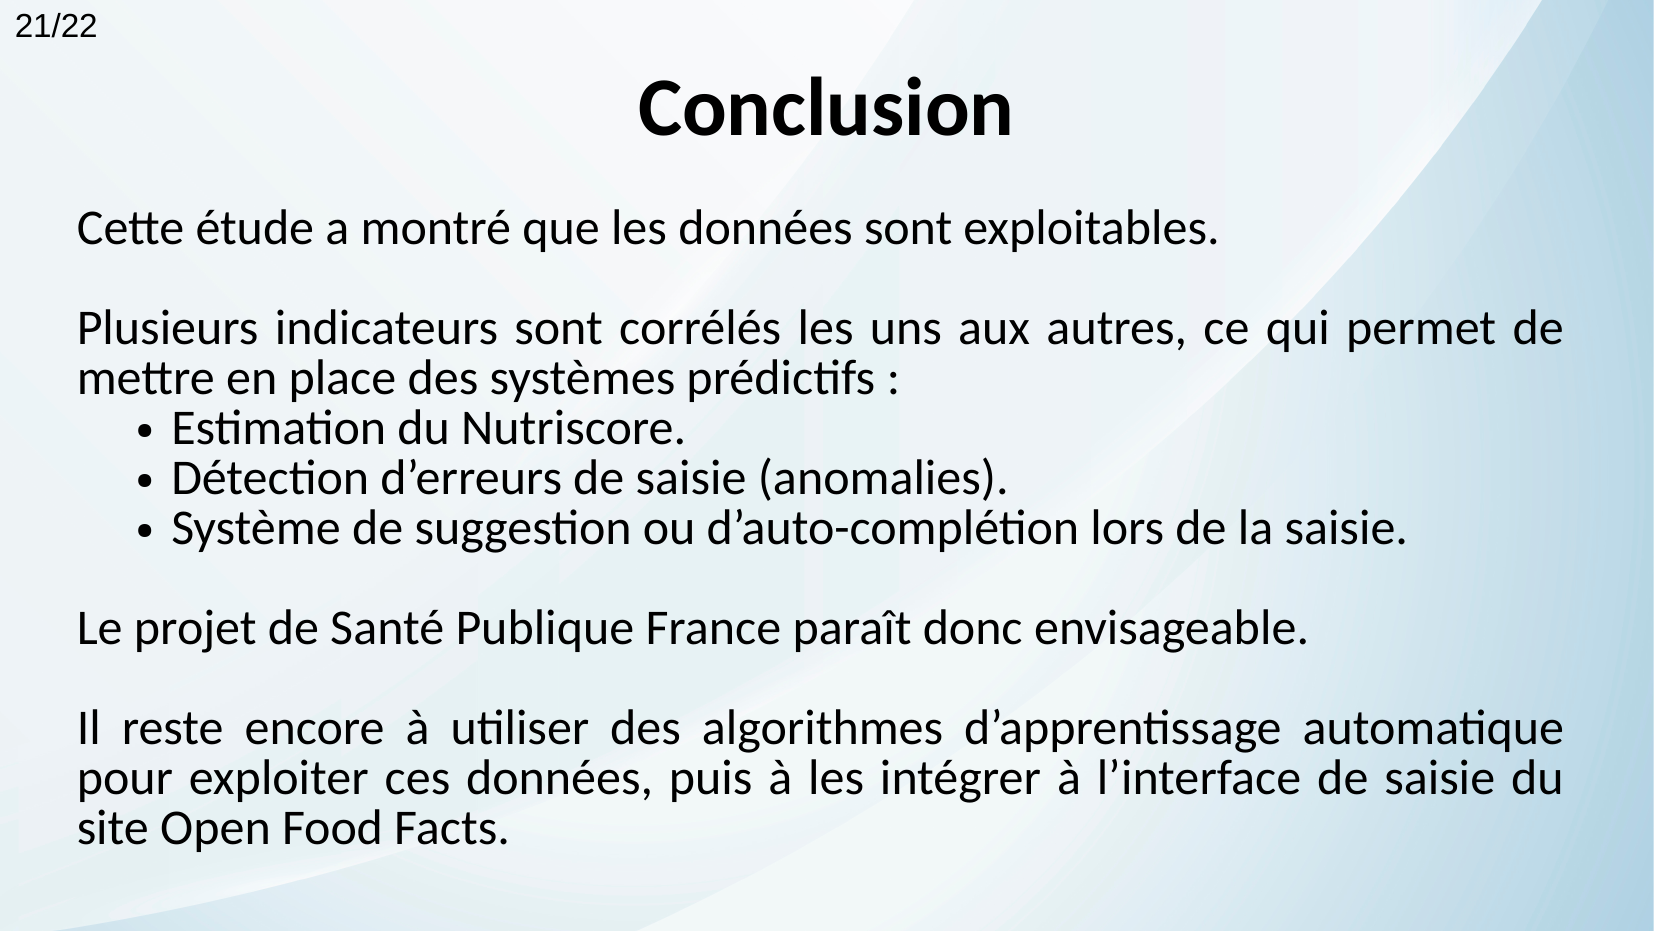

21/22
# Conclusion
Cette étude a montré que les données sont exploitables.
Plusieurs indicateurs sont corrélés les uns aux autres, ce qui permet de mettre en place des systèmes prédictifs :
Estimation du Nutriscore.
Détection d’erreurs de saisie (anomalies).
Système de suggestion ou d’auto-complétion lors de la saisie.
Le projet de Santé Publique France paraît donc envisageable.
Il reste encore à utiliser des algorithmes d’apprentissage automatique pour exploiter ces données, puis à les intégrer à l’interface de saisie du site Open Food Facts.